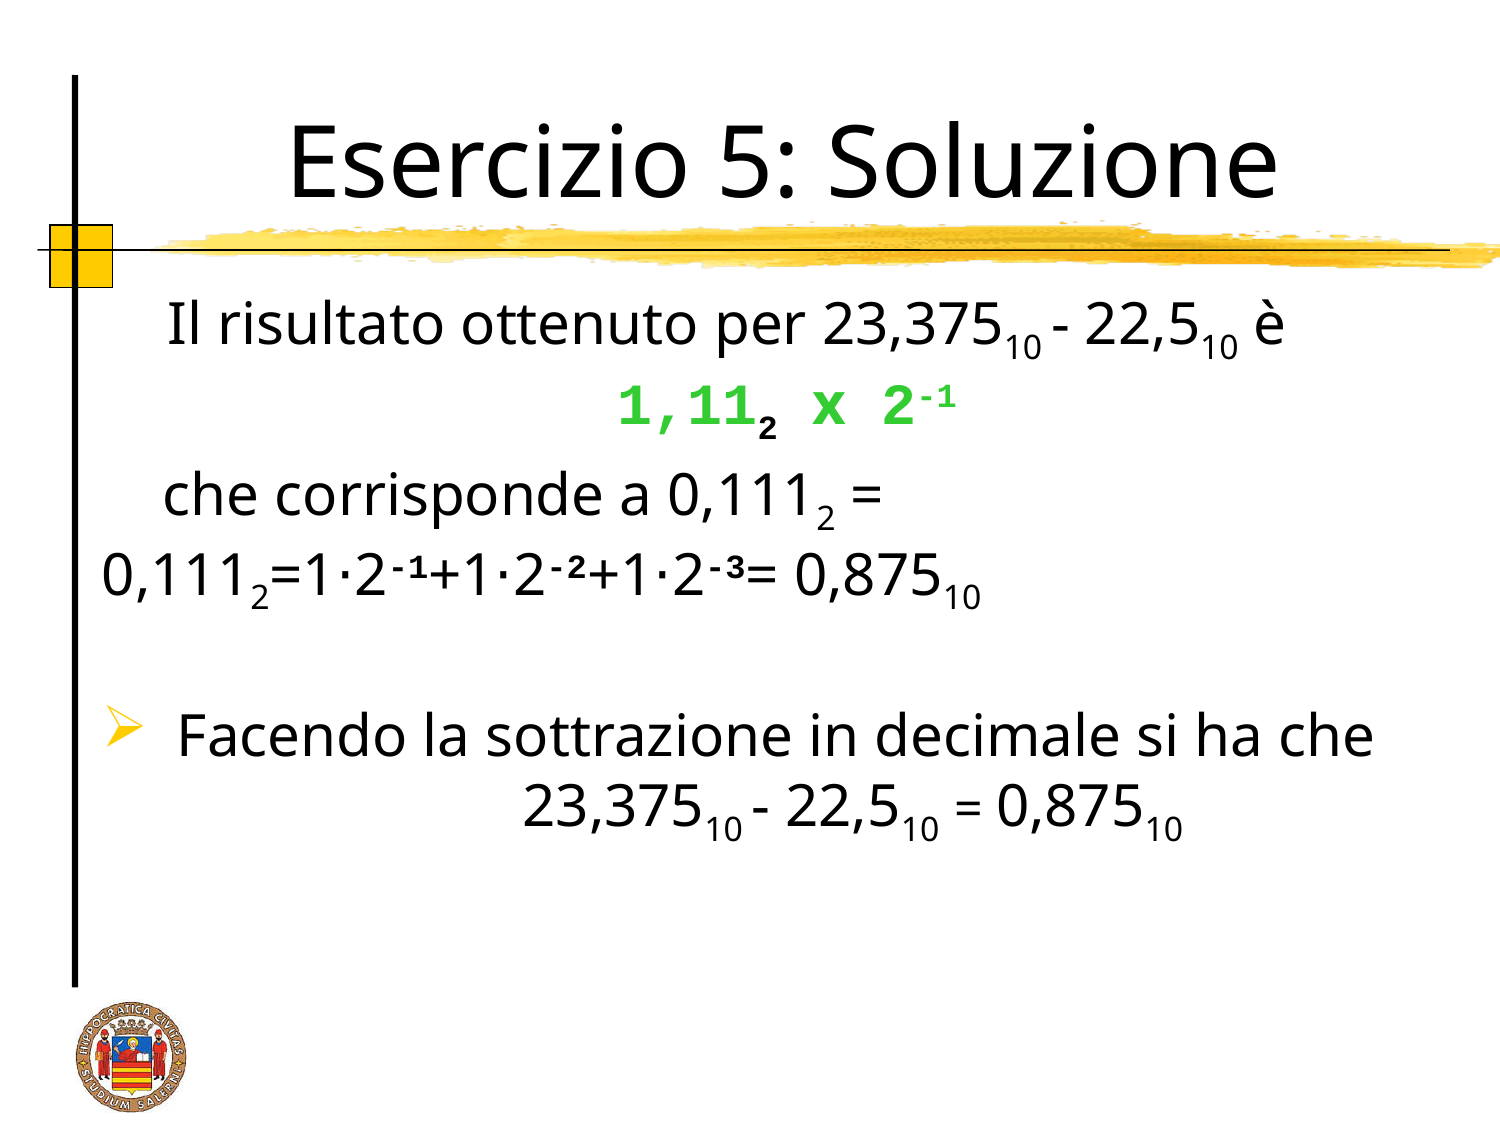

# Esercizio 5: Soluzione
Il risultato ottenuto per 23,37510 - 22,510 è	 			1,112 x 2-1
 che corrisponde a 0,1112 =
0,1112​=1⋅2-1+1⋅2-2+1⋅2-3= 0,87510
Facendo la sottrazione in decimale si ha che
		 23,37510 - 22,510 = 0,87510